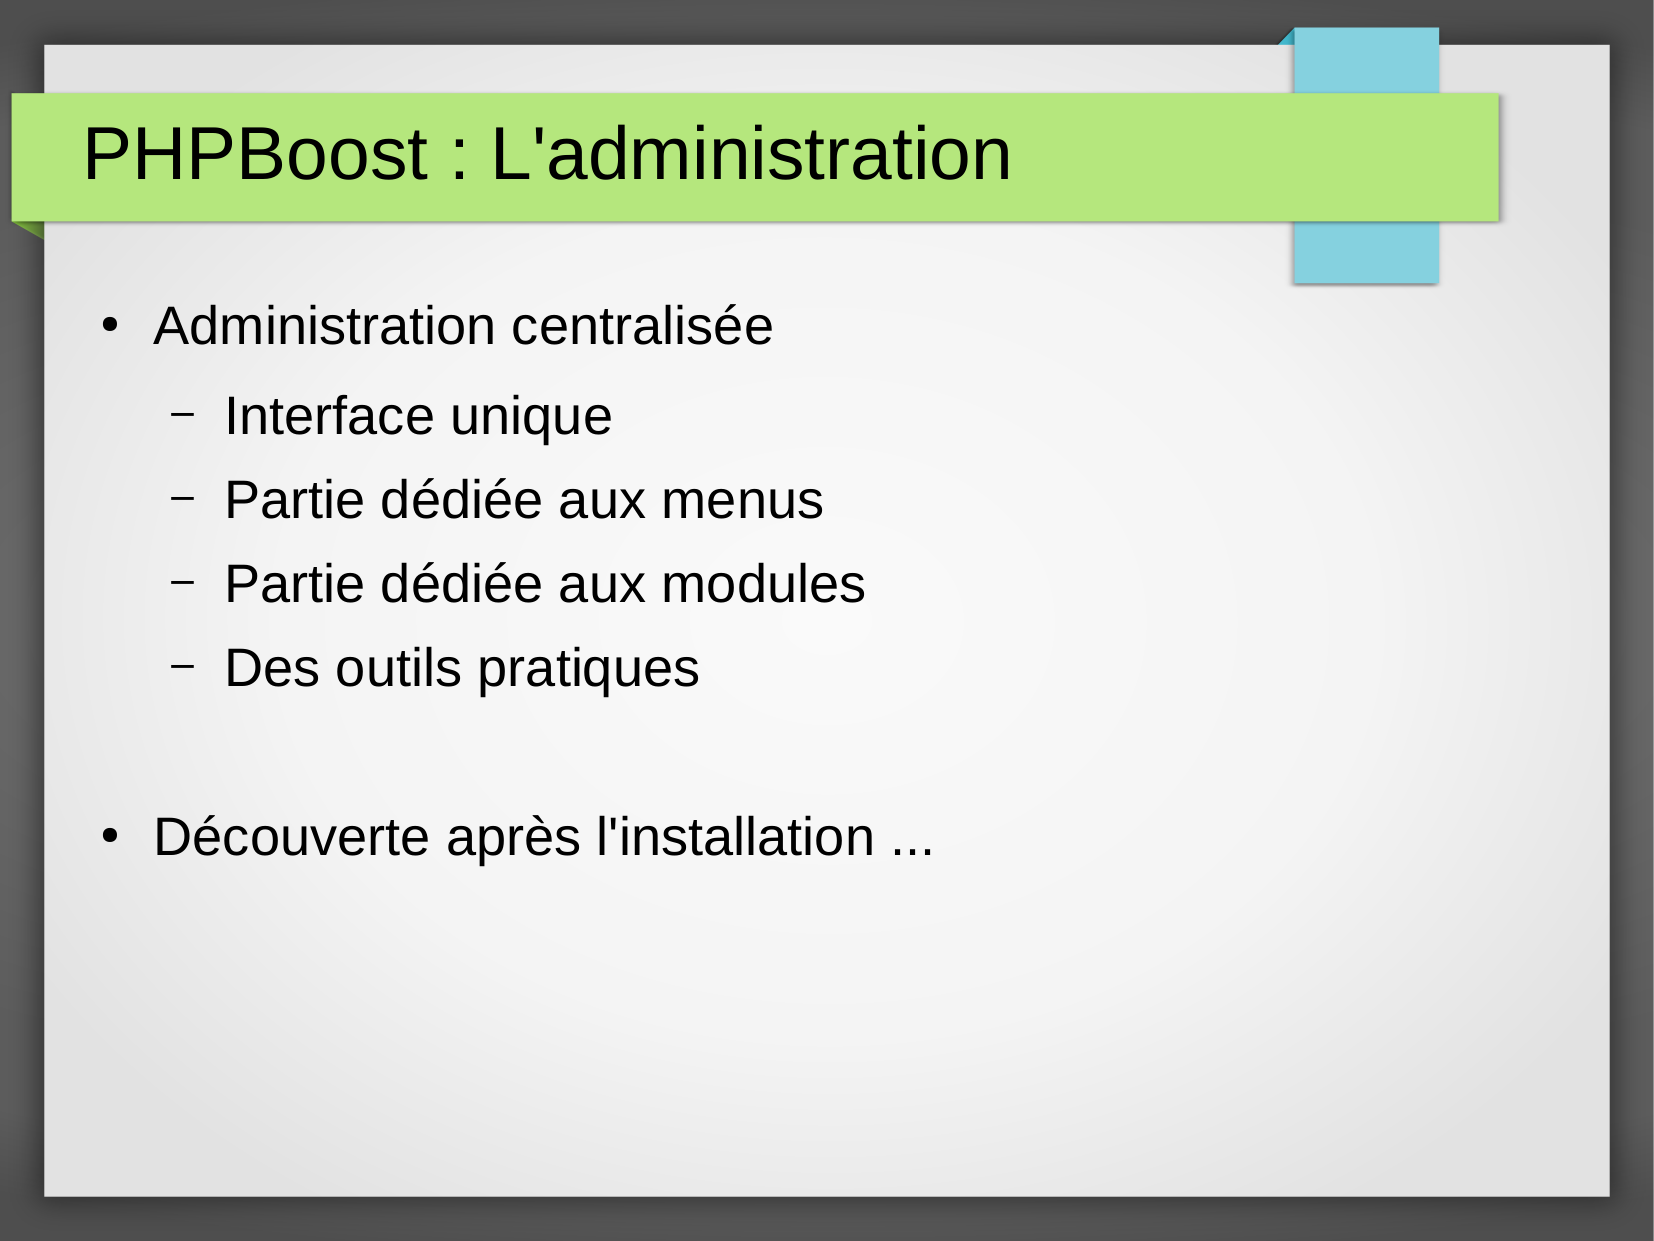

# PHPBoost : L'administration
Administration centralisée
Interface unique
Partie dédiée aux menus
Partie dédiée aux modules
Des outils pratiques
Découverte après l'installation ...